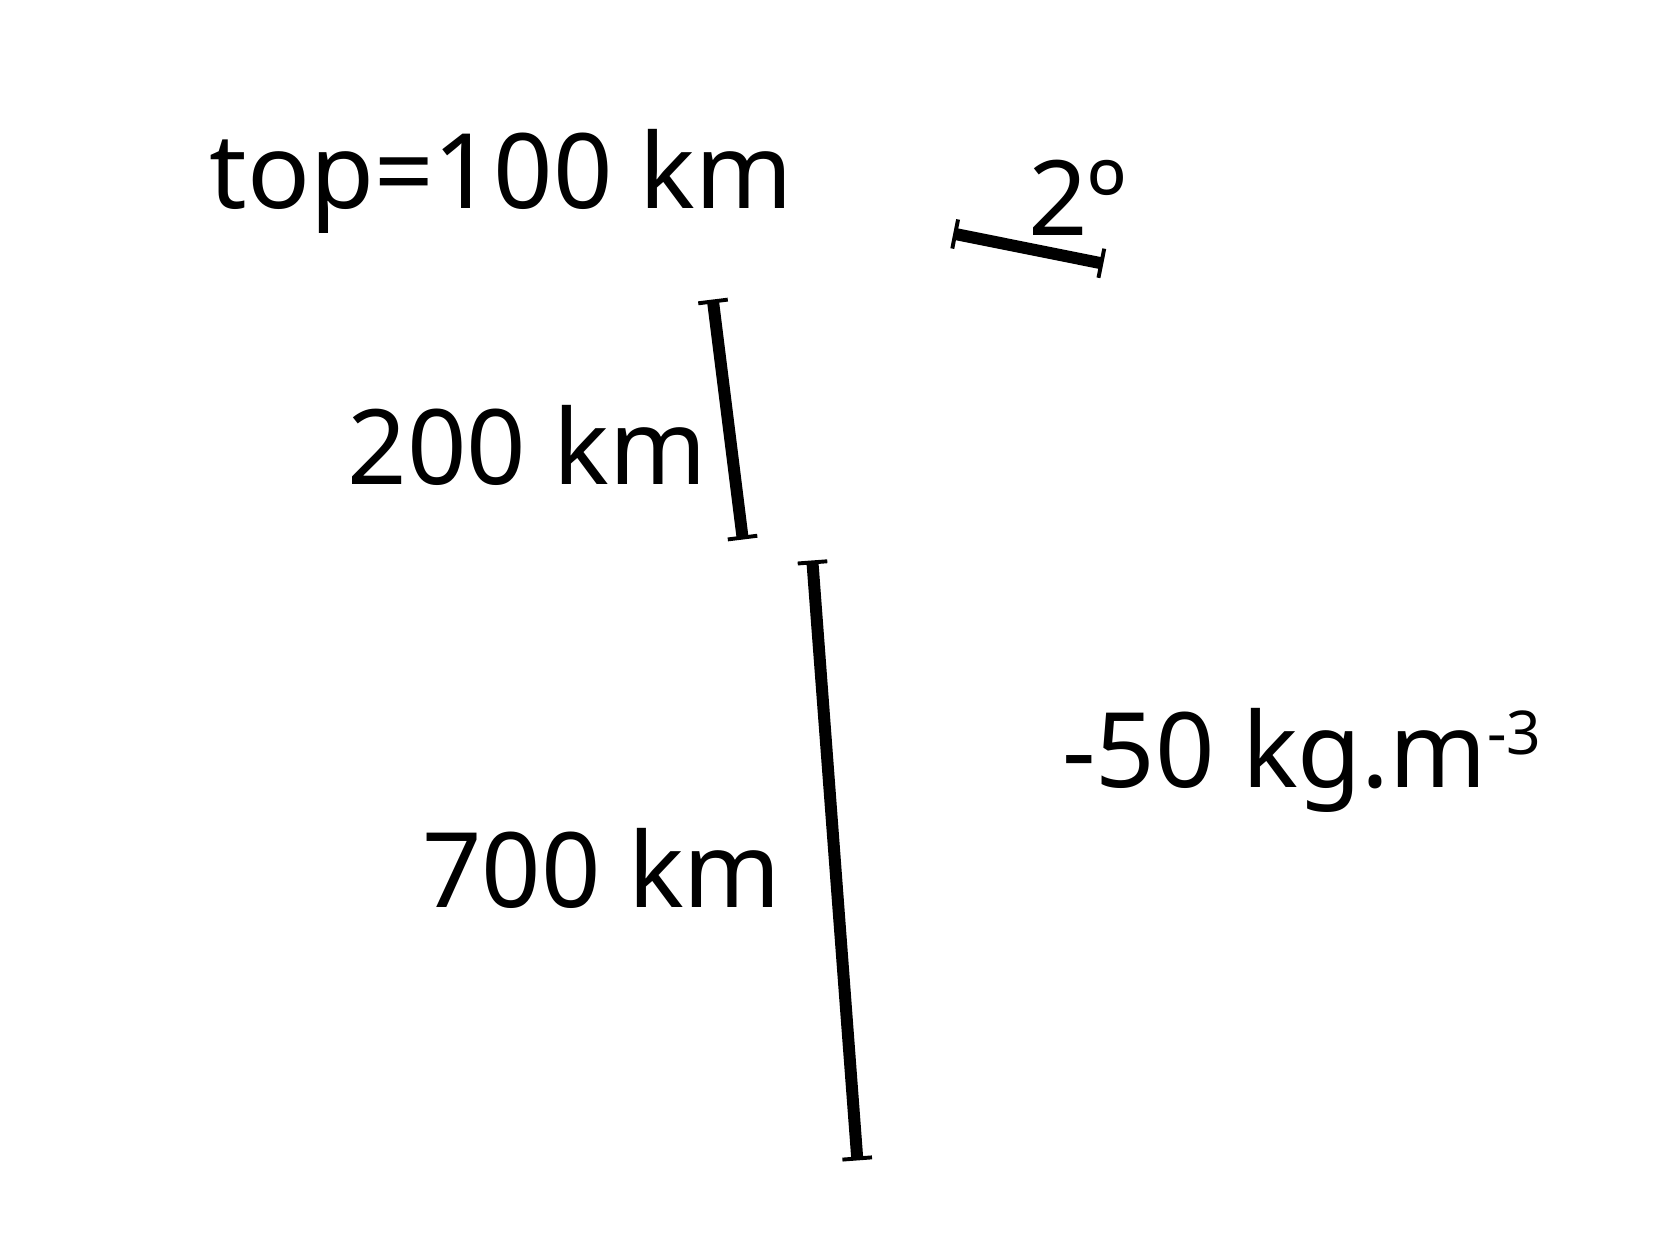

top=100 km
2º
200 km
-50 kg.m-3
700 km